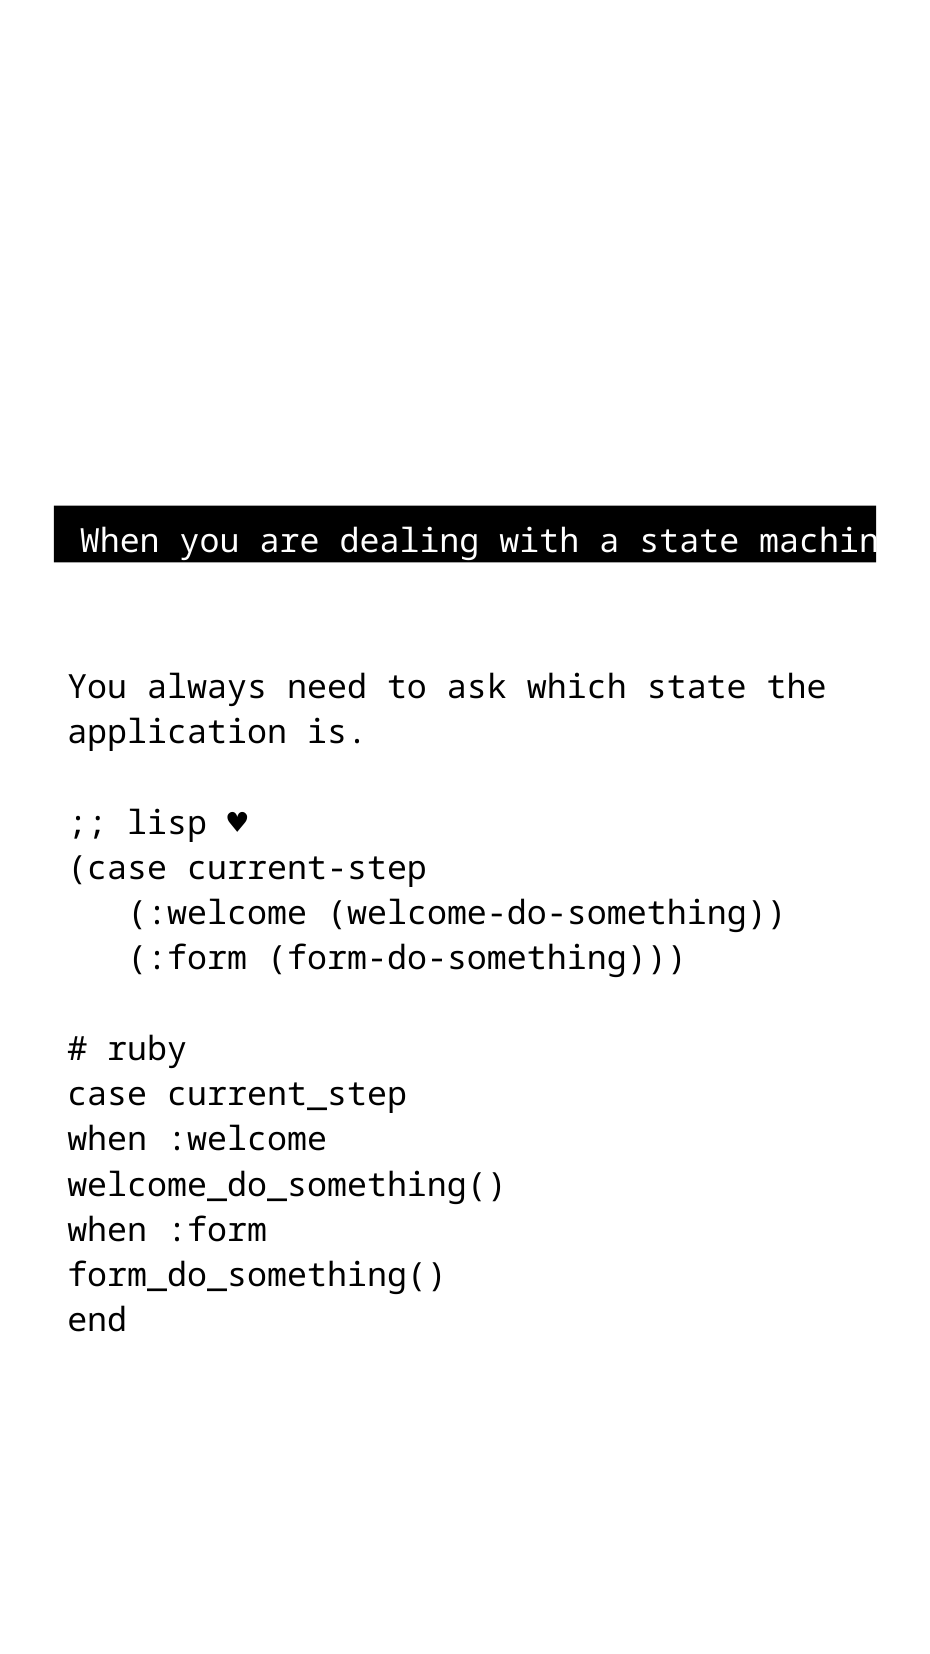

When you are dealing with a state machine
You always need to ask which state the application is.
;; lisp ♥
(case current-step
 (:welcome (welcome-do-something))
 (:form (form-do-something)))
# ruby
case current_step
when :welcome
welcome_do_something()
when :form
form_do_something()
end